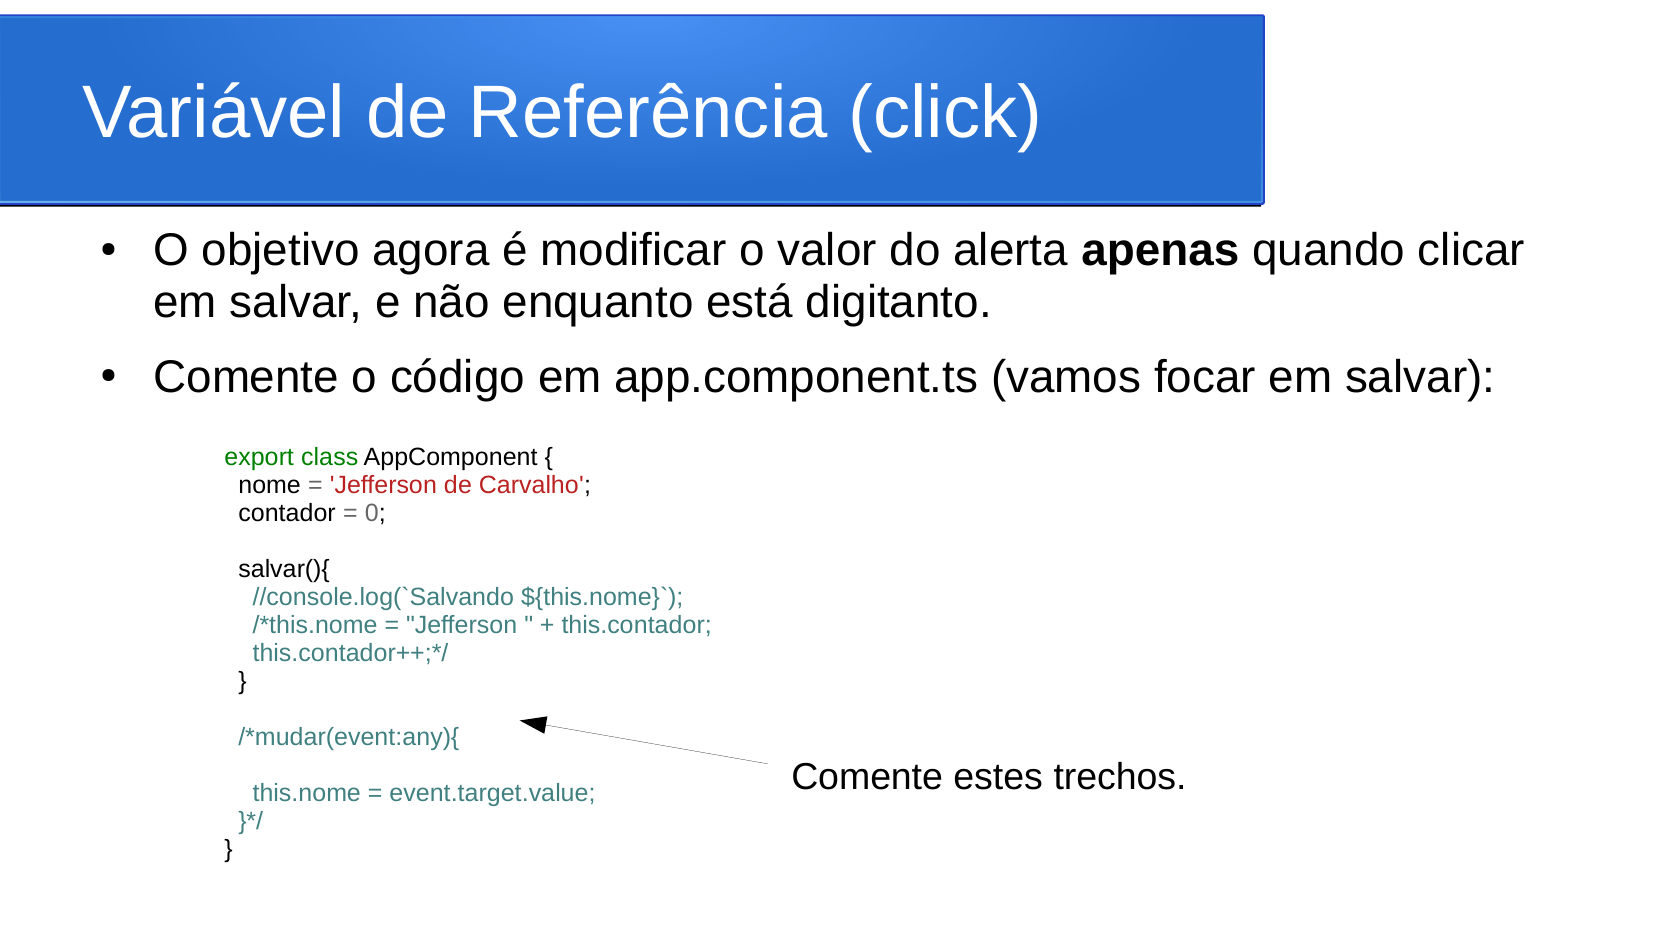

# Variável de Referência (click)
O objetivo agora é modificar o valor do alerta apenas quando clicar em salvar, e não enquanto está digitanto.
Comente o código em app.component.ts (vamos focar em salvar):
export class AppComponent {
 nome = 'Jefferson de Carvalho';
 contador = 0;
 salvar(){
 //console.log(`Salvando ${this.nome}`);
 /*this.nome = "Jefferson " + this.contador;
 this.contador++;*/
 }
 /*mudar(event:any){
 this.nome = event.target.value;
 }*/
}
Comente estes trechos.